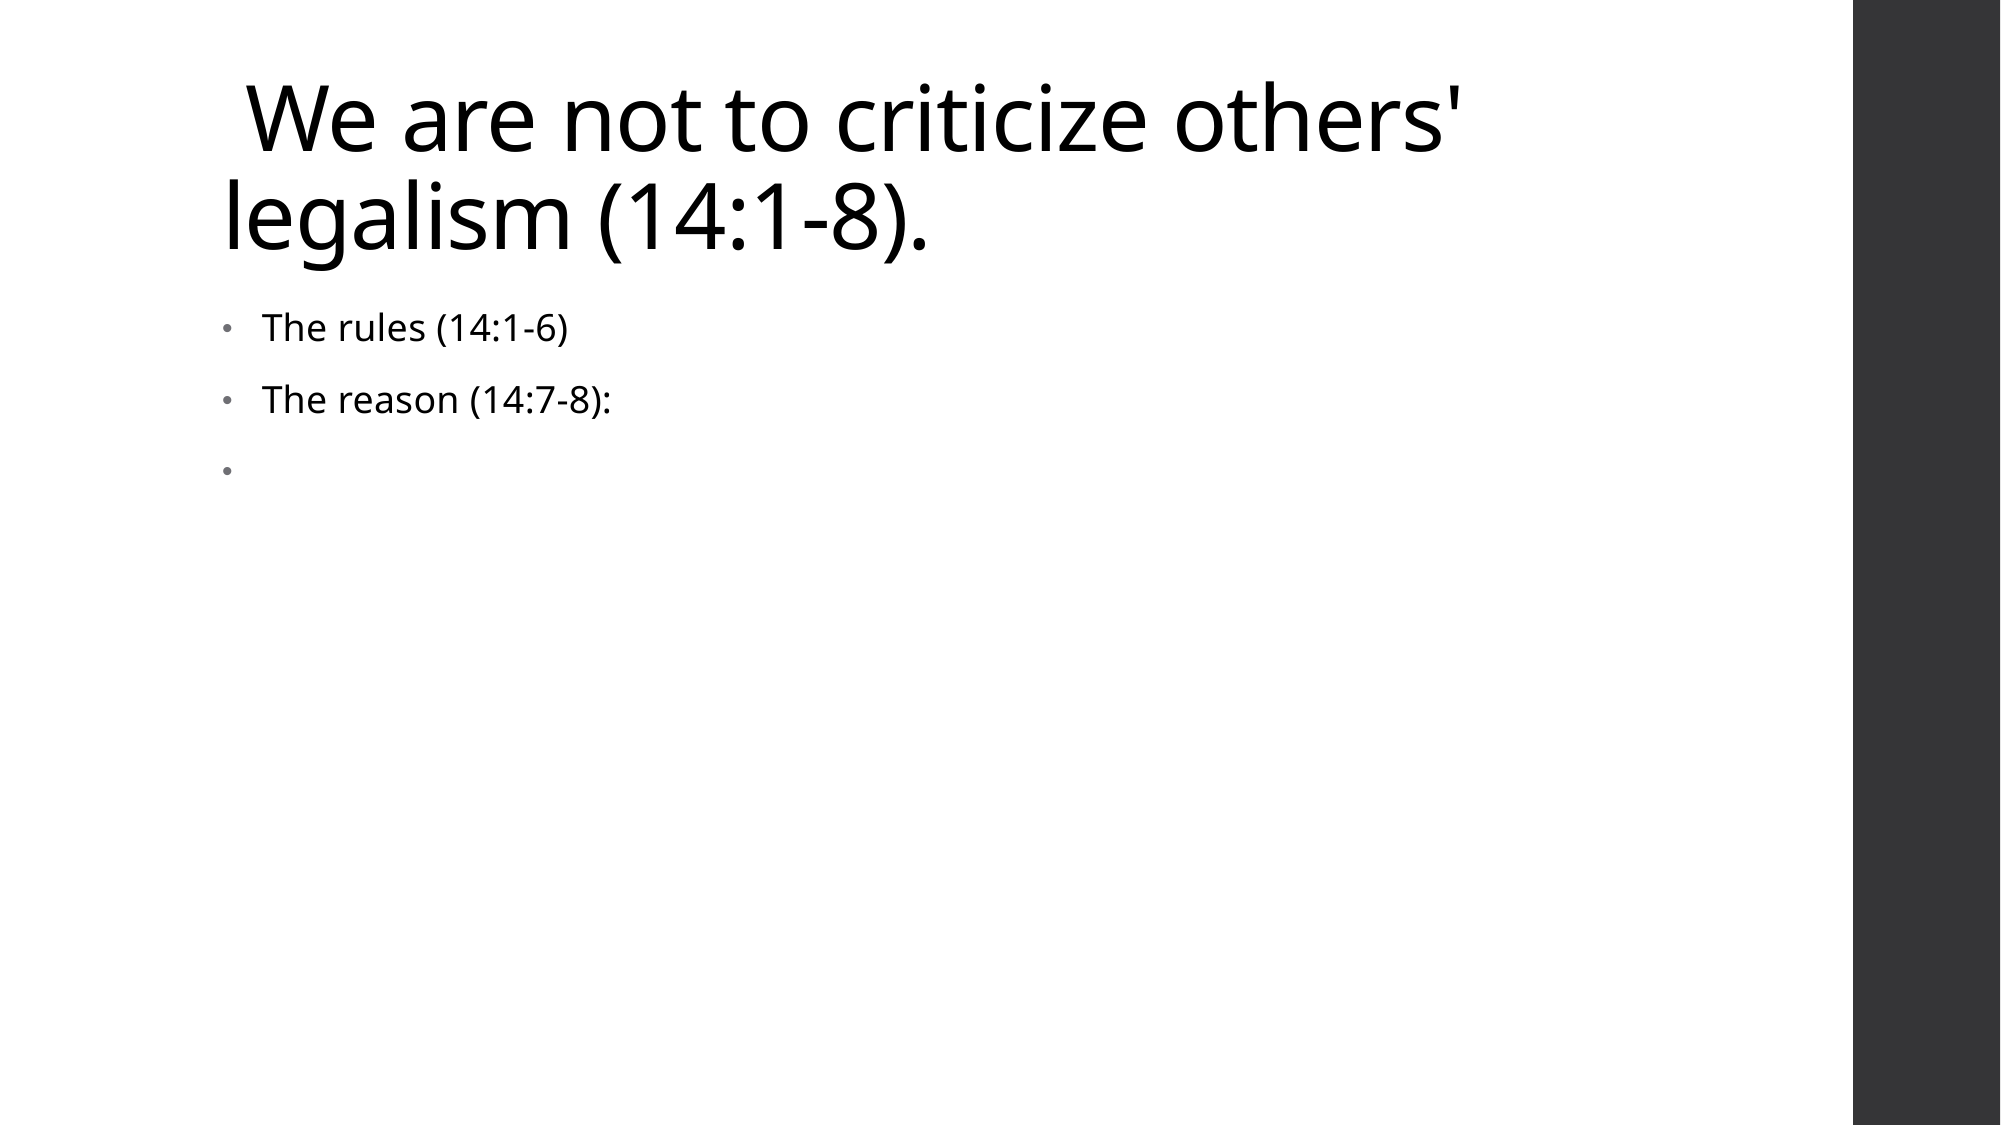

# We are not to criticize others' legalism (14:1-8).
 The rules (14:1-6)
 The reason (14:7-8):